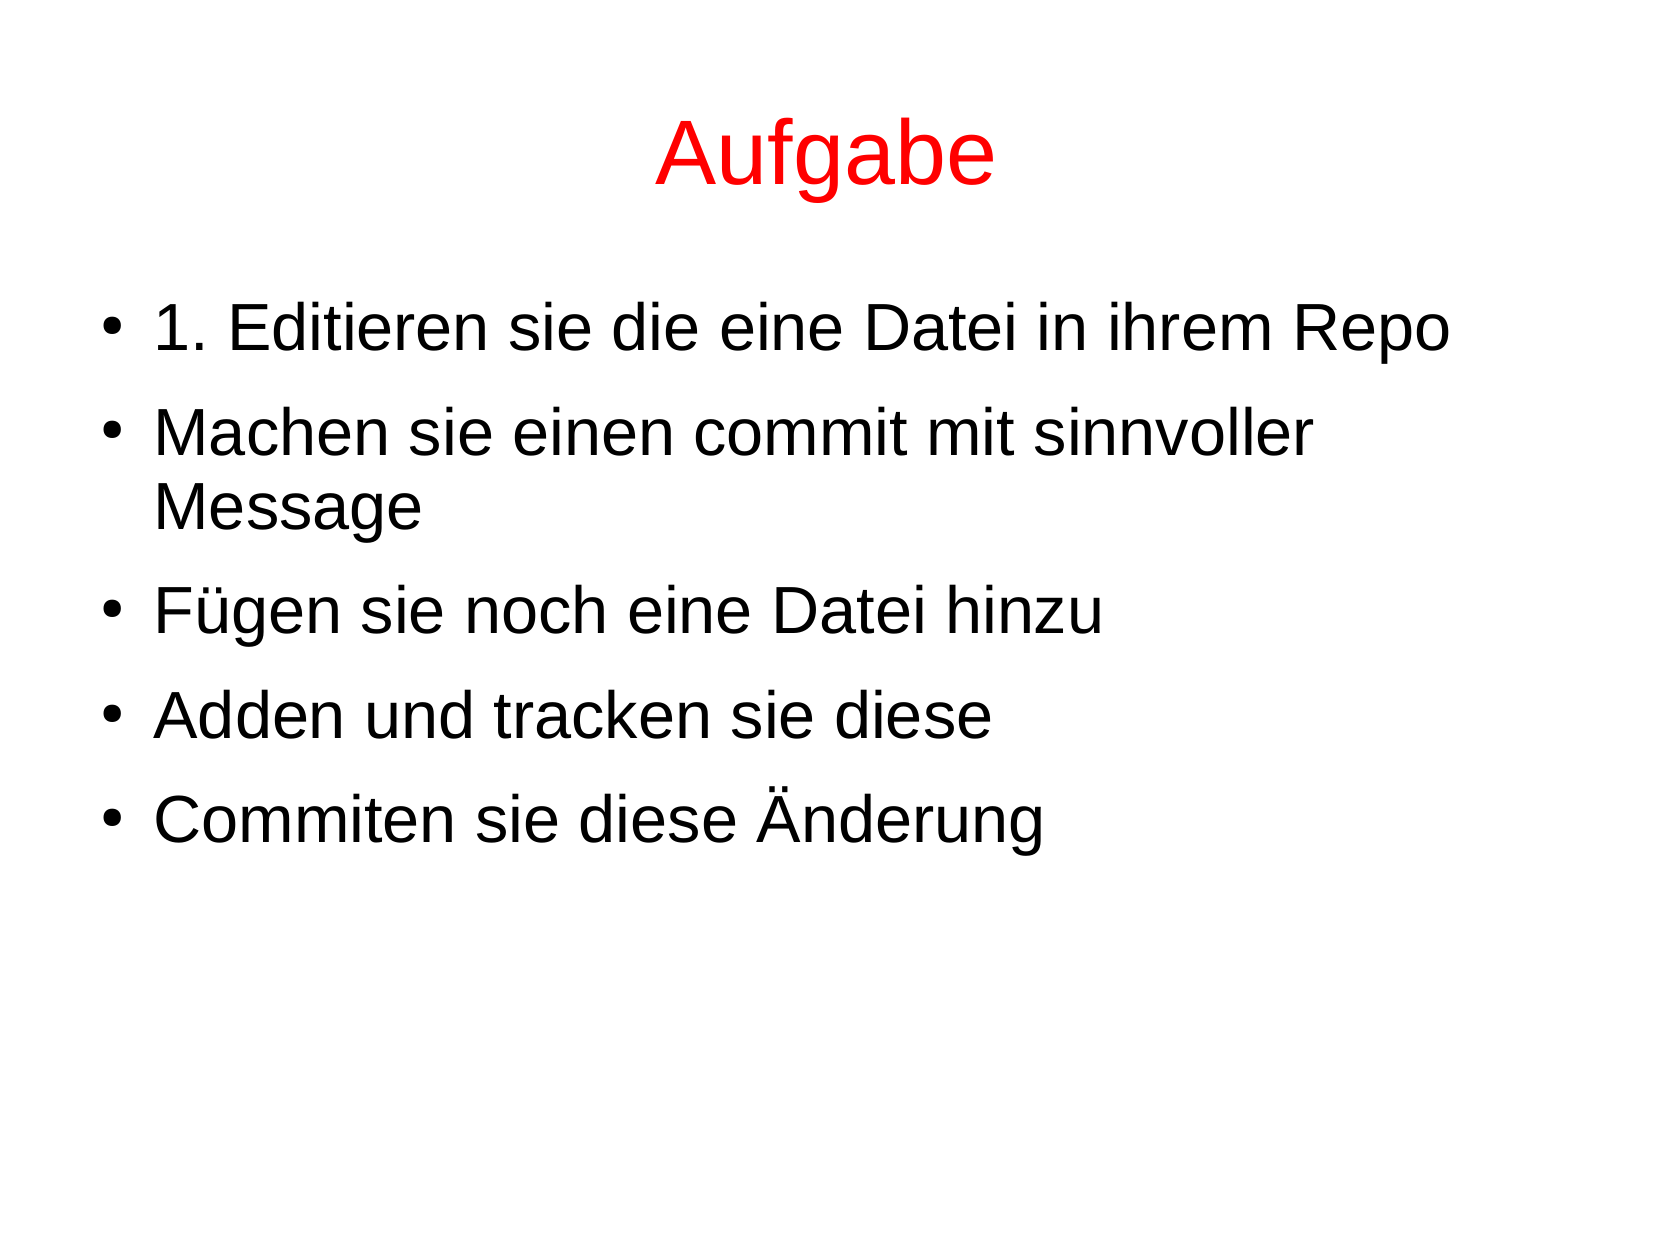

# Aufgabe
1. Editieren sie die eine Datei in ihrem Repo
Machen sie einen commit mit sinnvoller Message
Fügen sie noch eine Datei hinzu
Adden und tracken sie diese
Commiten sie diese Änderung